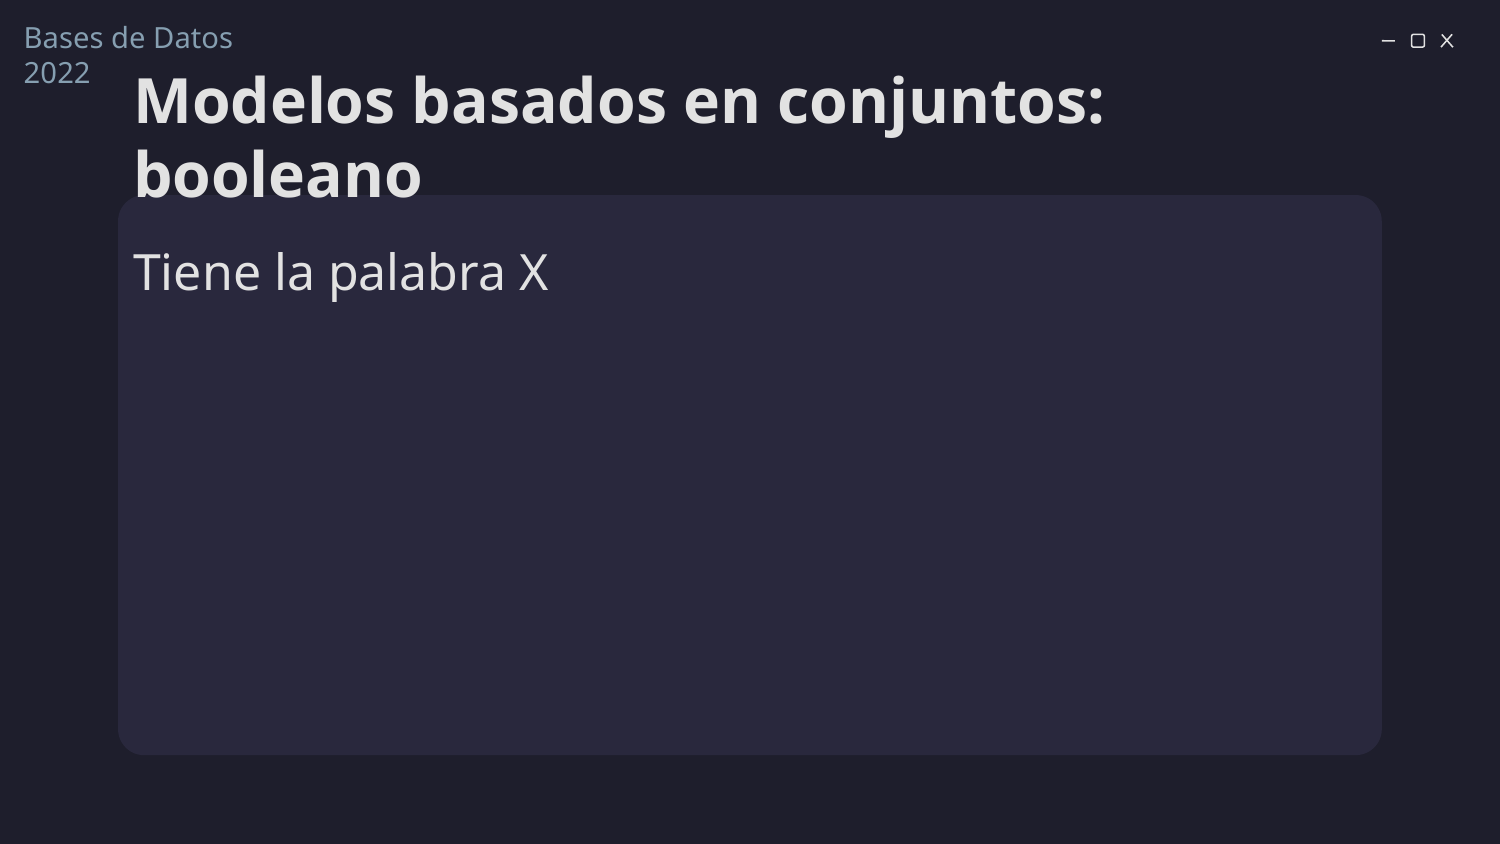

# Modelos basados en conjuntos: booleano
Tiene la palabra X